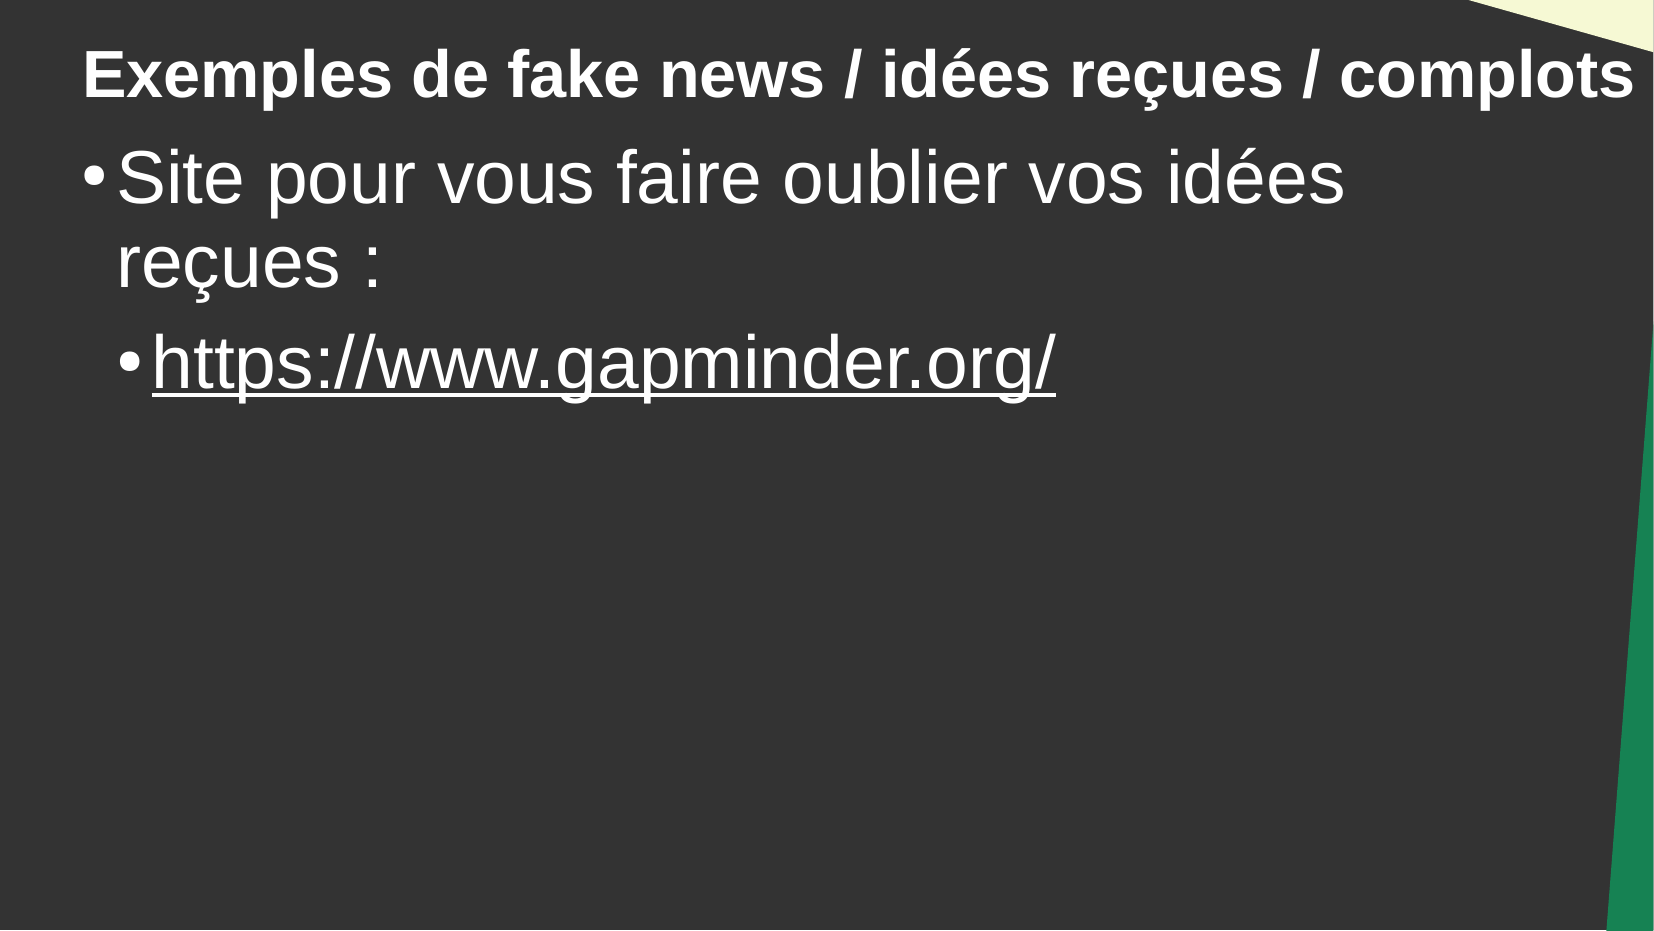

# Exemples de fake news / idées reçues / complots
Site pour vous faire oublier vos idées reçues :
https://www.gapminder.org/